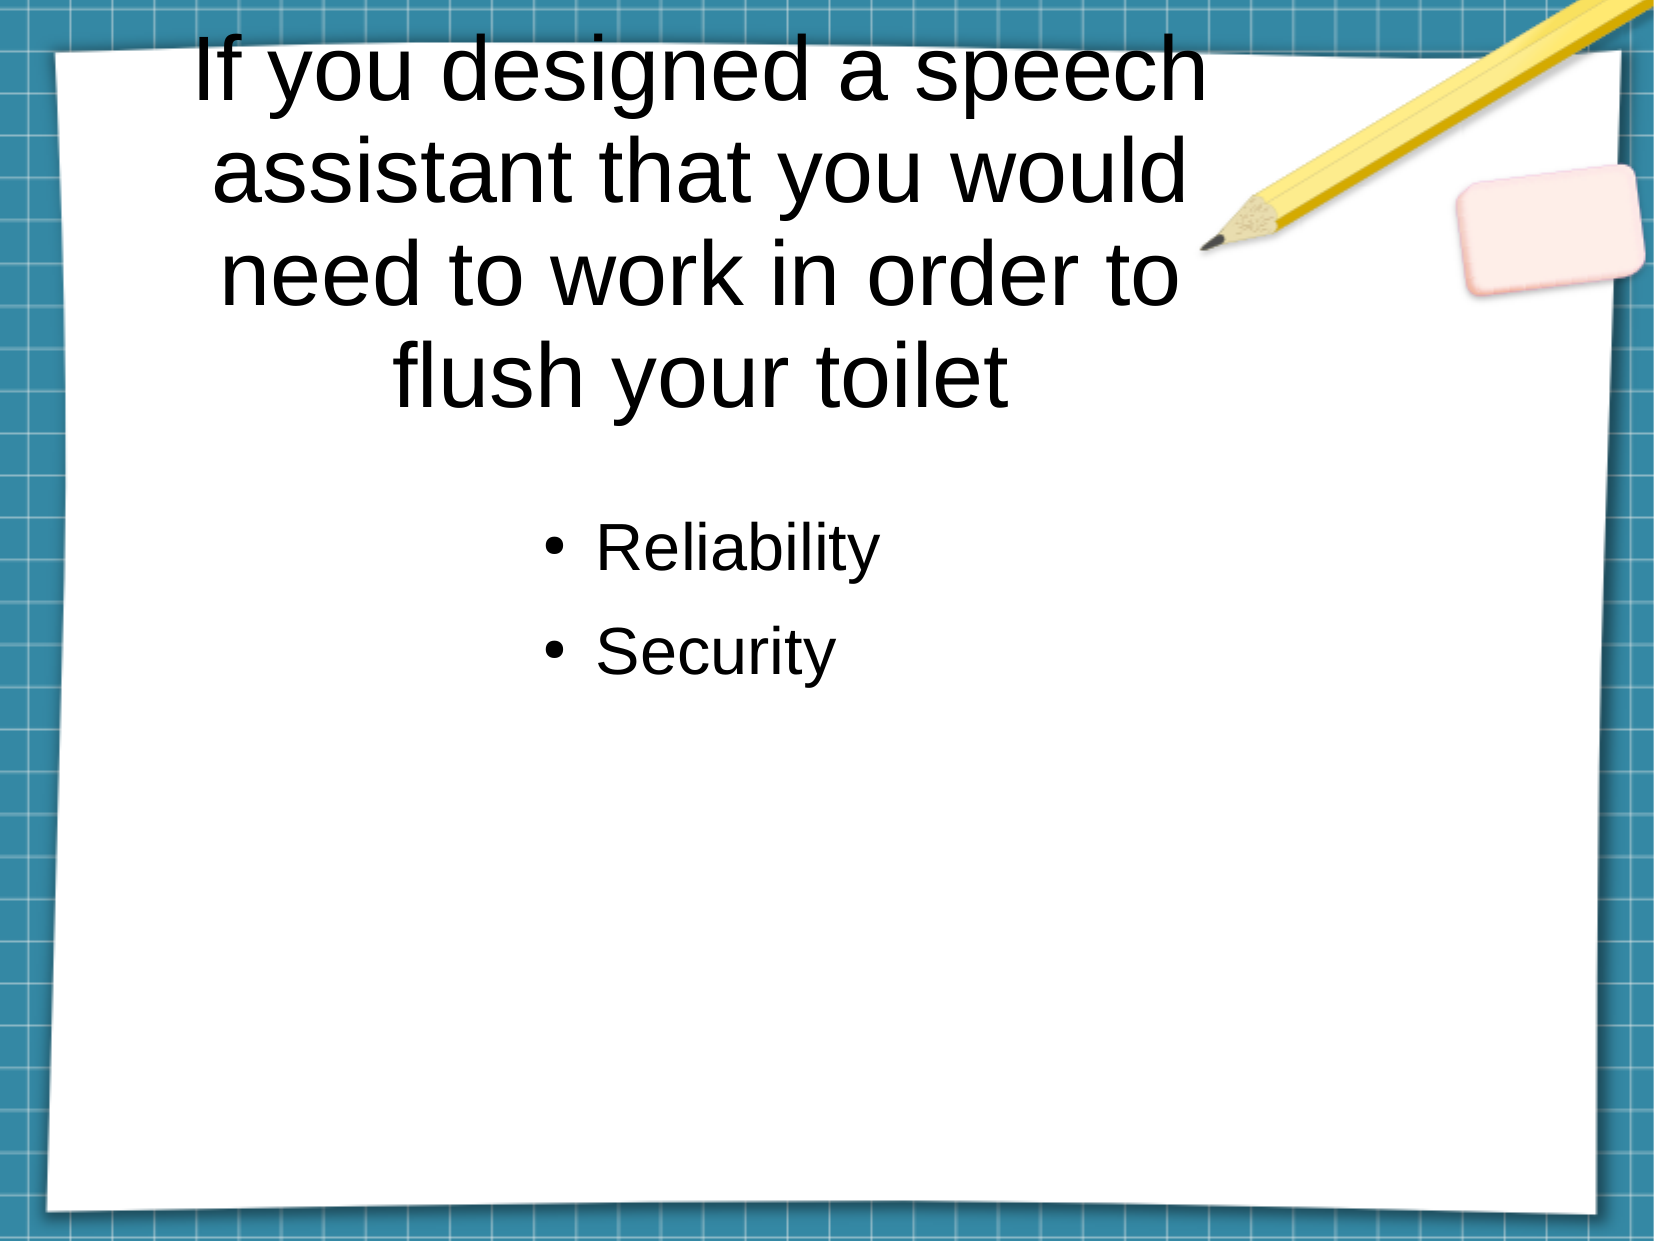

# If you designed a speech assistant that you would need to work in order to flush your toilet
Reliability
Security